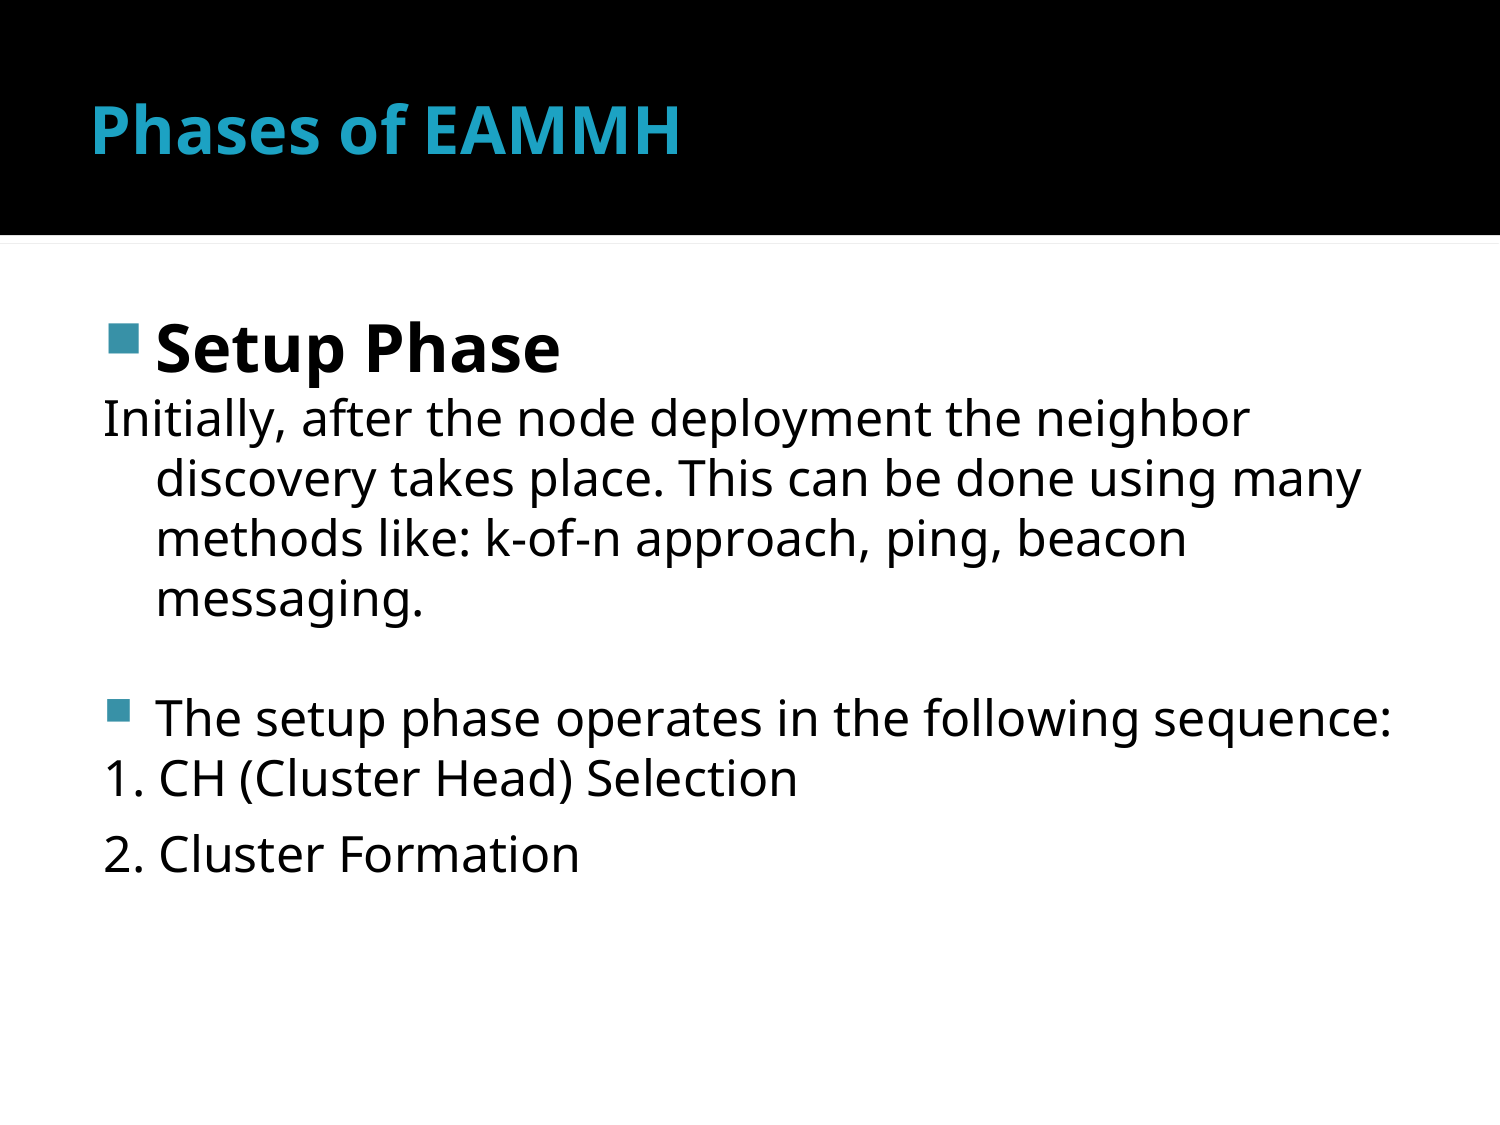

# Phases of EAMMH
Setup Phase
Initially, after the node deployment the neighbor discovery takes place. This can be done using many methods like: k-of-n approach, ping, beacon messaging.
The setup phase operates in the following sequence:
1. CH (Cluster Head) Selection
2. Cluster Formation